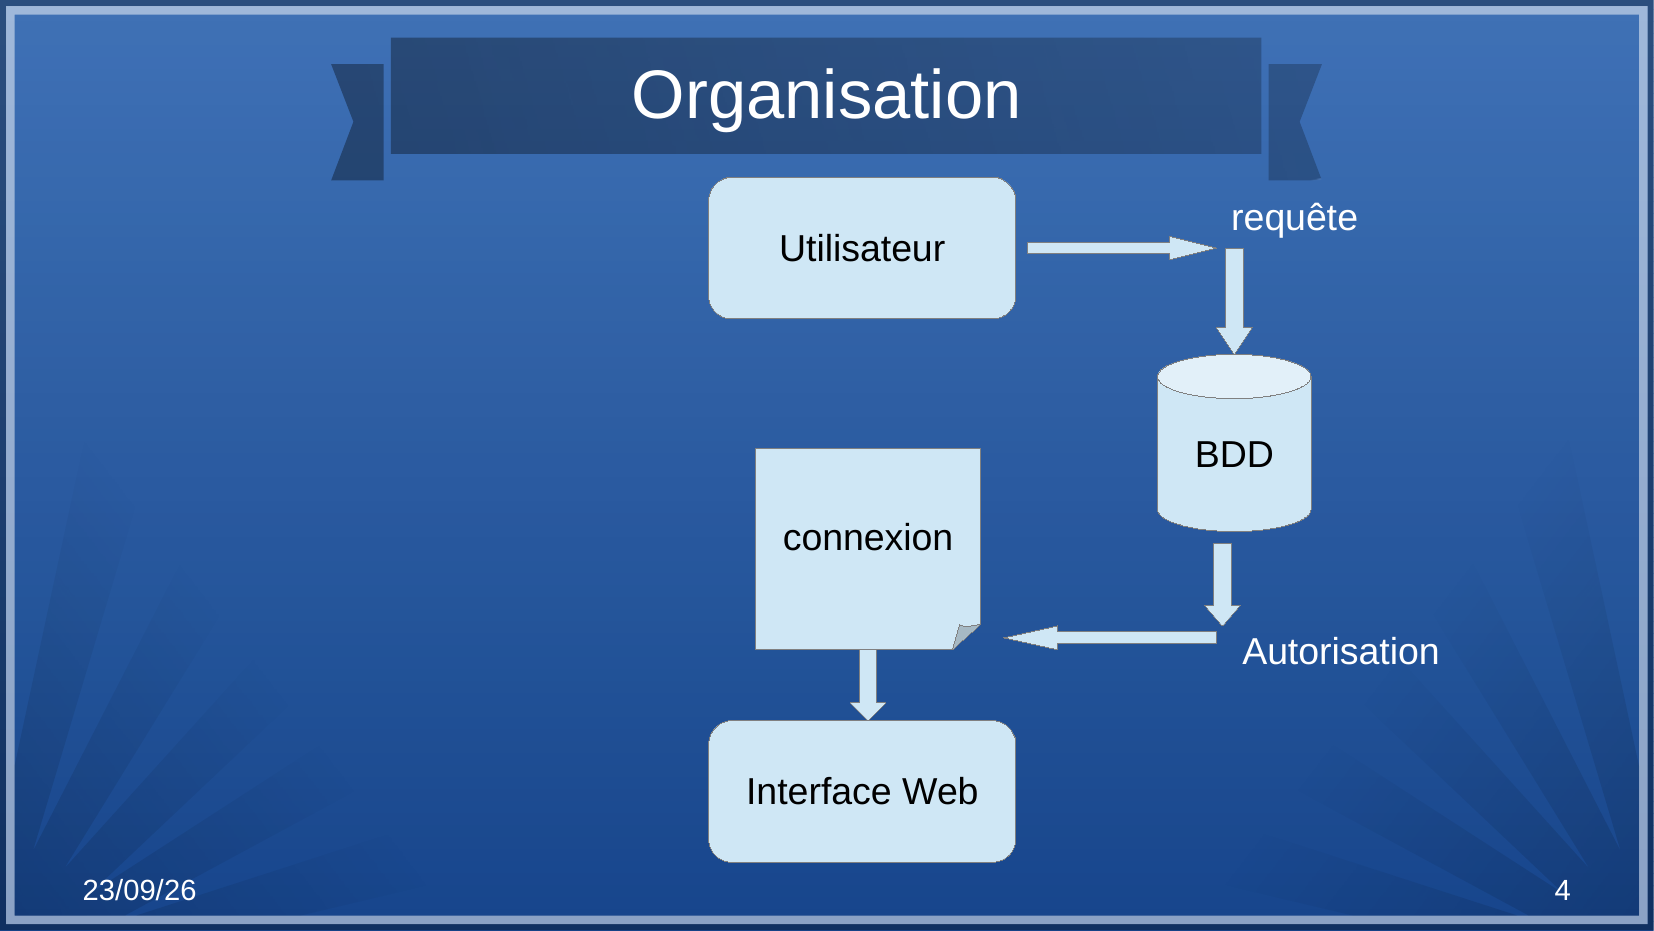

# Organisation
Utilisateur
requête
BDD
connexion
Autorisation
Interface Web
4